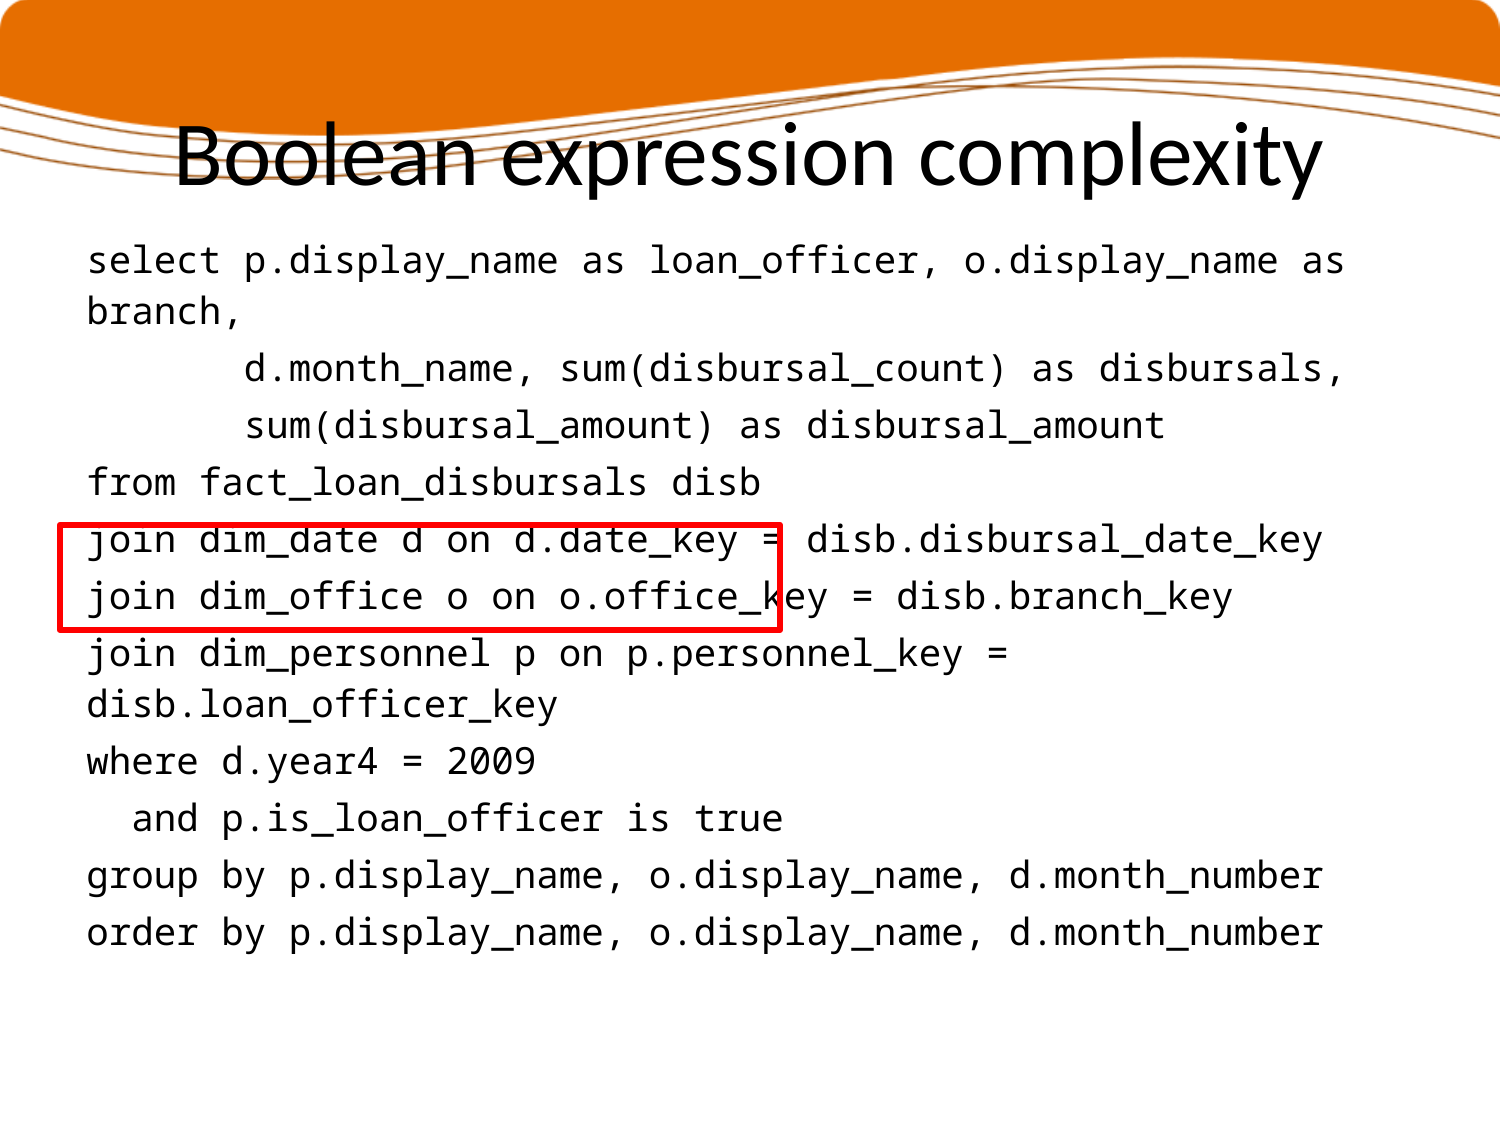

# Boolean expression complexity
select p.display_name as loan_officer, o.display_name as branch,
 d.month_name, sum(disbursal_count) as disbursals,
 sum(disbursal_amount) as disbursal_amount
from fact_loan_disbursals disb
join dim_date d on d.date_key = disb.disbursal_date_key
join dim_office o on o.office_key = disb.branch_key
join dim_personnel p on p.personnel_key = disb.loan_officer_key
where d.year4 = 2009
 and p.is_loan_officer is true
group by p.display_name, o.display_name, d.month_number
order by p.display_name, o.display_name, d.month_number